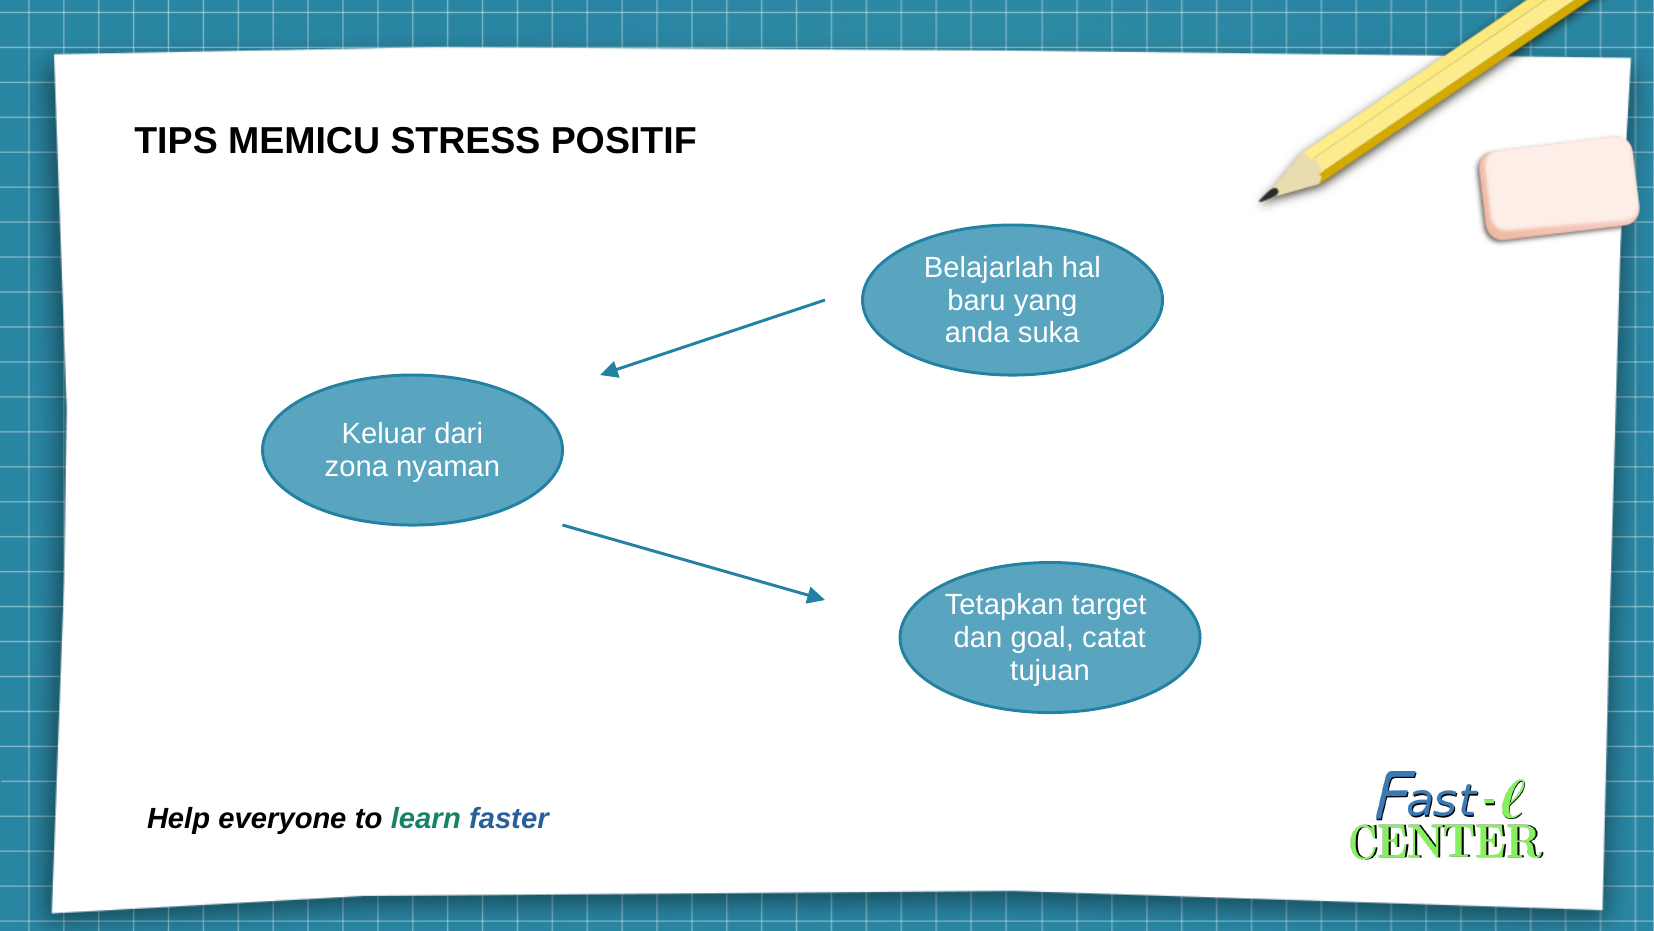

TIPS MEMICU STRESS POSITIF
Belajarlah hal
baru yang
anda suka
Keluar dari
zona nyaman
Tetapkan target
dan goal, catat
tujuan
Help everyone to learn faster